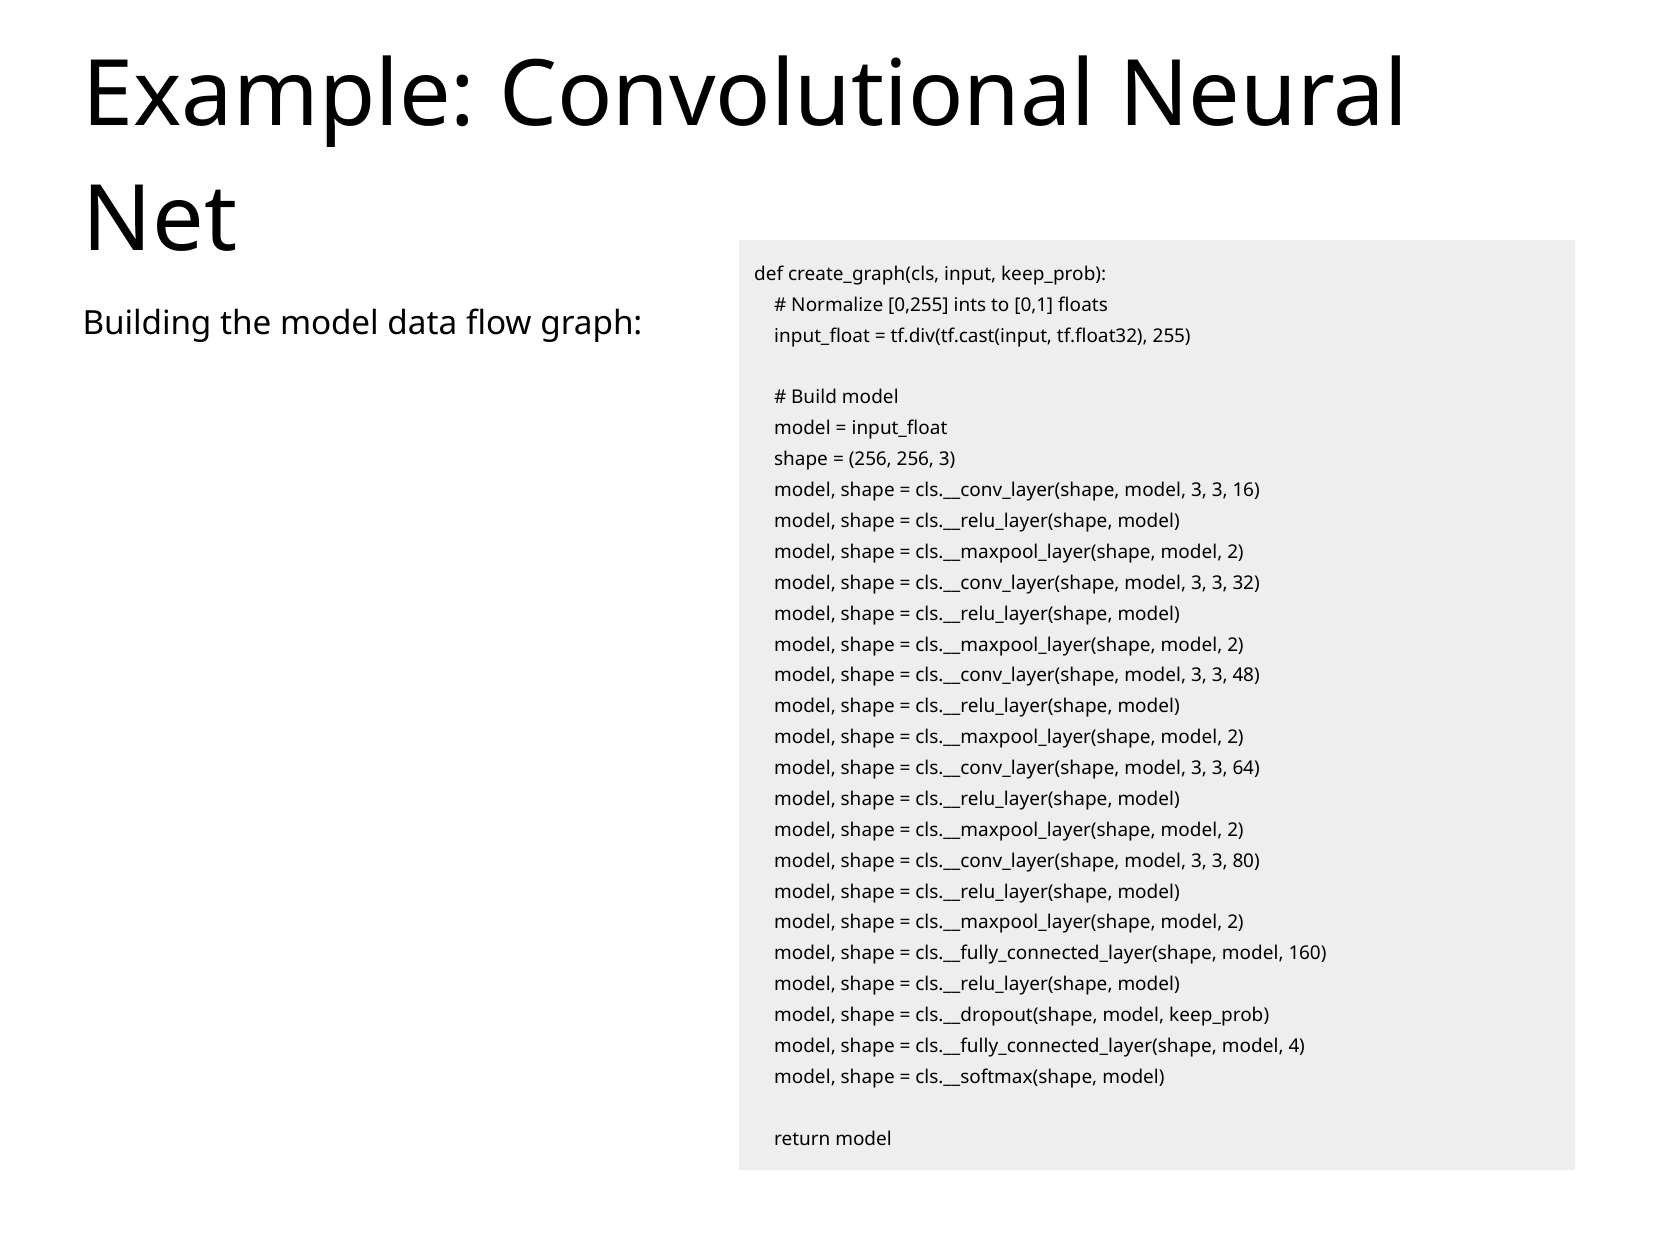

# Example: Convolutional Neural Net
def create_graph(cls, input, keep_prob):
 # Normalize [0,255] ints to [0,1] floats
 input_float = tf.div(tf.cast(input, tf.float32), 255)
 # Build model
 model = input_float
 shape = (256, 256, 3)
 model, shape = cls.__conv_layer(shape, model, 3, 3, 16)
 model, shape = cls.__relu_layer(shape, model)
 model, shape = cls.__maxpool_layer(shape, model, 2)
 model, shape = cls.__conv_layer(shape, model, 3, 3, 32)
 model, shape = cls.__relu_layer(shape, model)
 model, shape = cls.__maxpool_layer(shape, model, 2)
 model, shape = cls.__conv_layer(shape, model, 3, 3, 48)
 model, shape = cls.__relu_layer(shape, model)
 model, shape = cls.__maxpool_layer(shape, model, 2)
 model, shape = cls.__conv_layer(shape, model, 3, 3, 64)
 model, shape = cls.__relu_layer(shape, model)
 model, shape = cls.__maxpool_layer(shape, model, 2)
 model, shape = cls.__conv_layer(shape, model, 3, 3, 80)
 model, shape = cls.__relu_layer(shape, model)
 model, shape = cls.__maxpool_layer(shape, model, 2)
 model, shape = cls.__fully_connected_layer(shape, model, 160)
 model, shape = cls.__relu_layer(shape, model)
 model, shape = cls.__dropout(shape, model, keep_prob)
 model, shape = cls.__fully_connected_layer(shape, model, 4)
 model, shape = cls.__softmax(shape, model)
 return model
Building the model data flow graph: